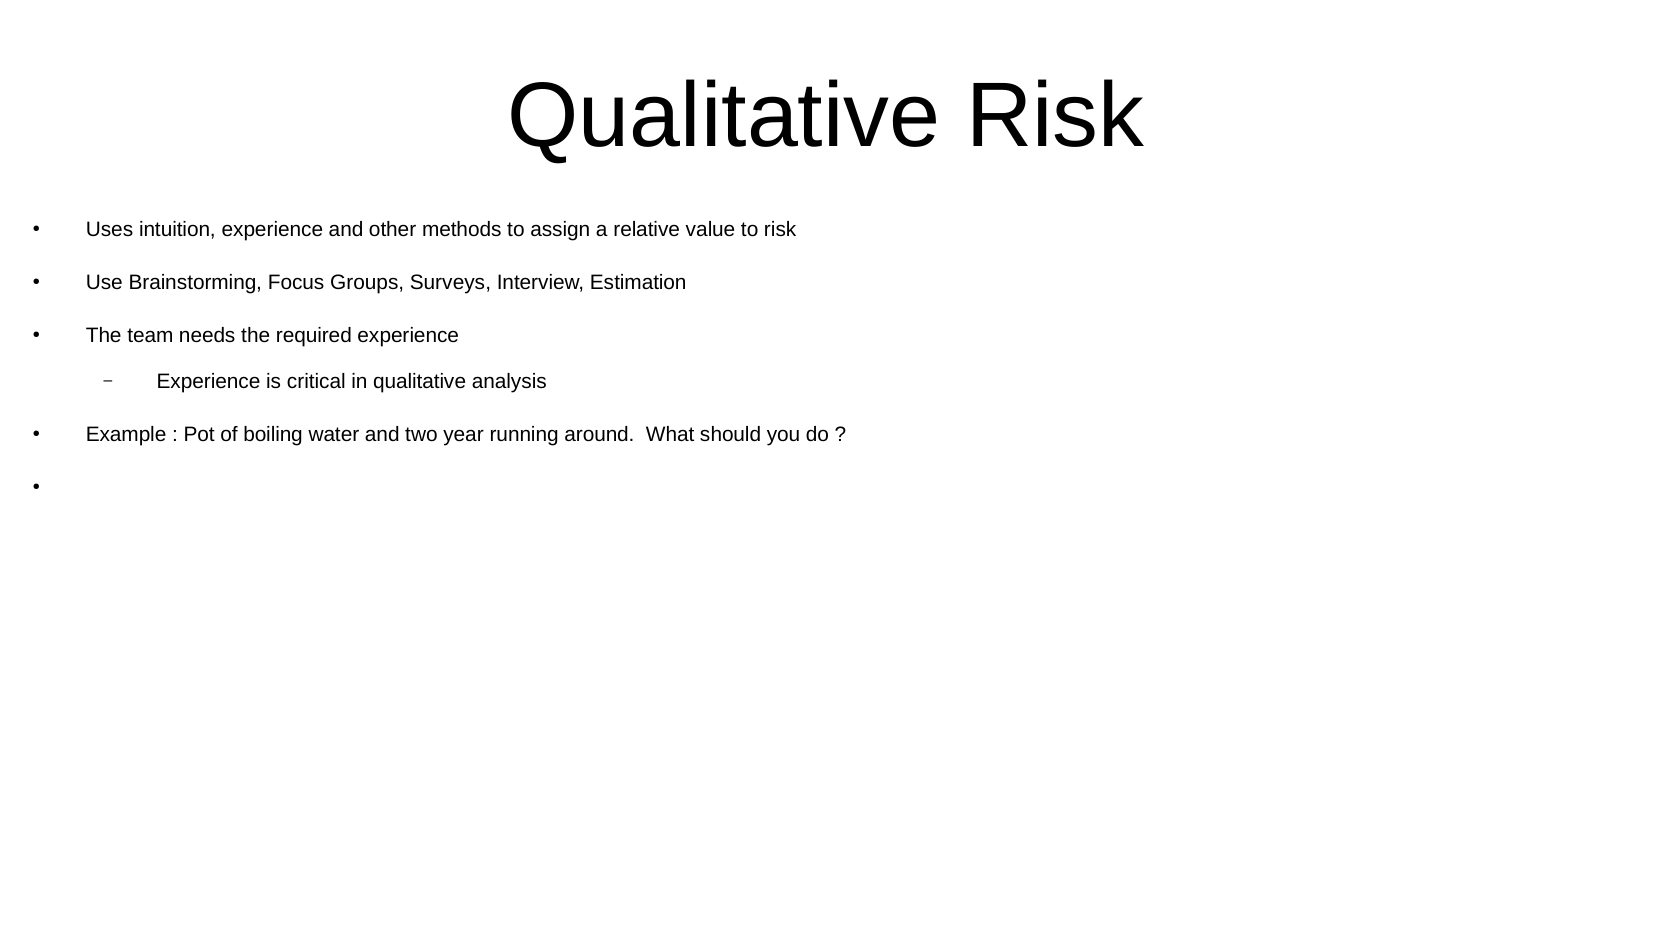

# Qualitative Risk
Uses intuition, experience and other methods to assign a relative value to risk
Use Brainstorming, Focus Groups, Surveys, Interview, Estimation
The team needs the required experience
Experience is critical in qualitative analysis
Example : Pot of boiling water and two year running around. What should you do ?